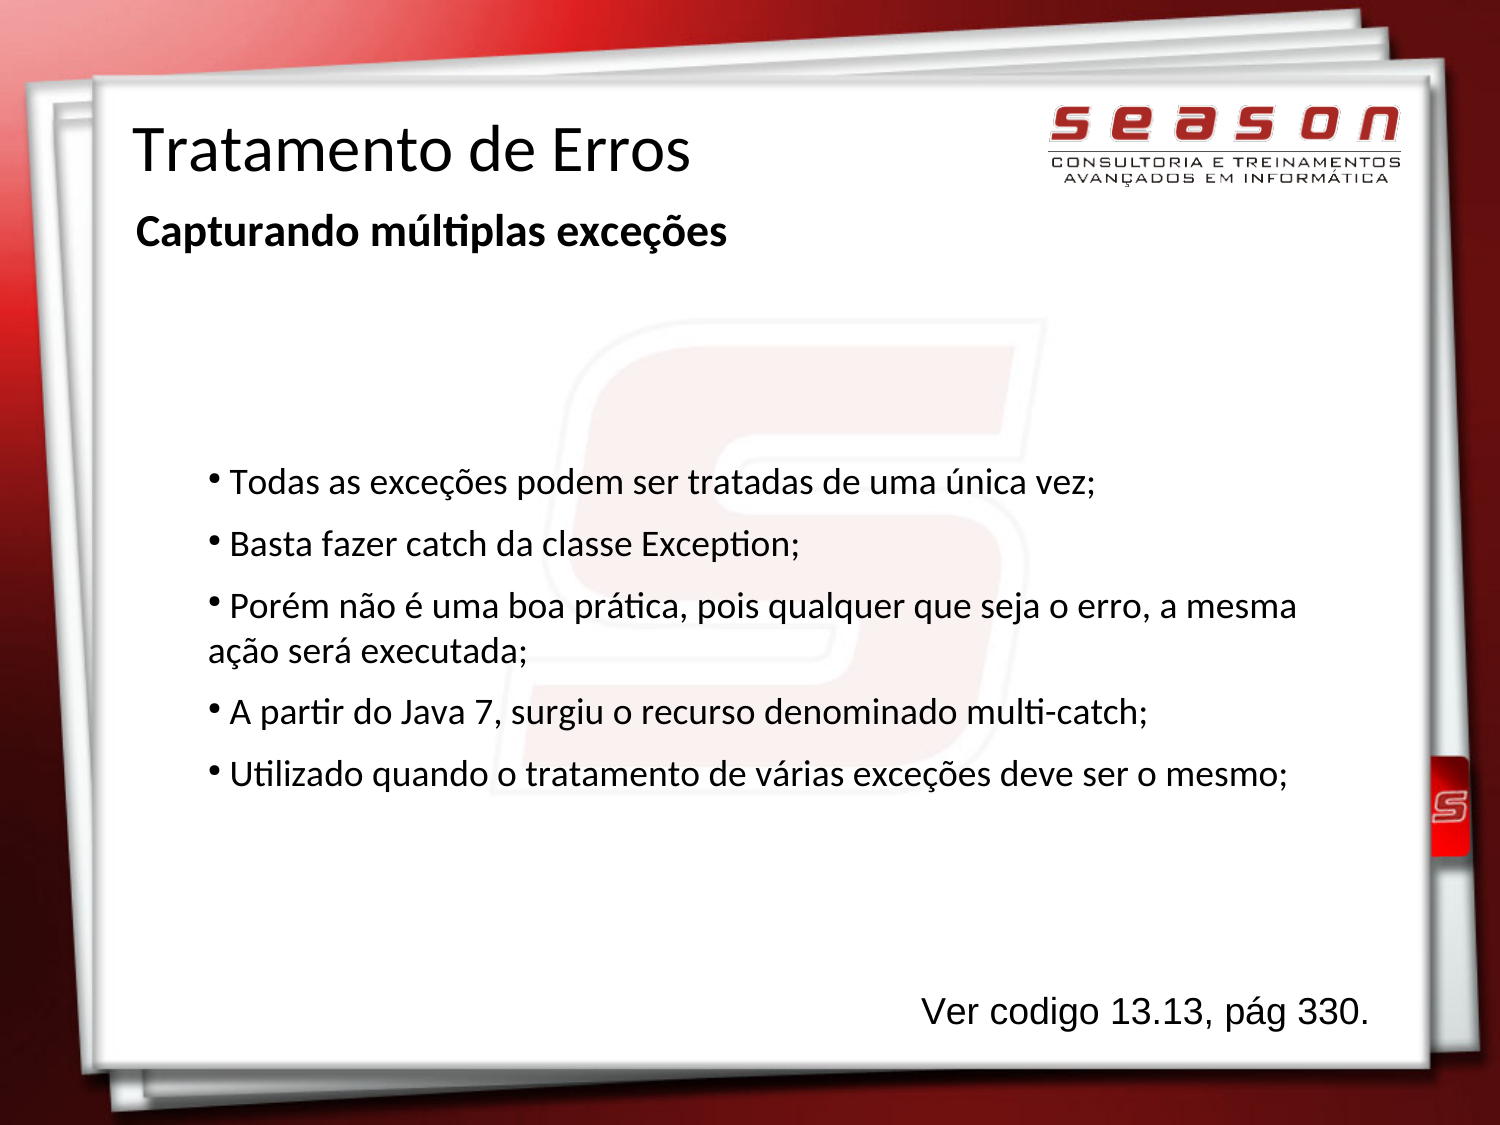

# Tratamento de Erros
Capturando múltiplas exceções
 Todas as exceções podem ser tratadas de uma única vez;
 Basta fazer catch da classe Exception;
 Porém não é uma boa prática, pois qualquer que seja o erro, a mesma ação será executada;
 A partir do Java 7, surgiu o recurso denominado multi-catch;
 Utilizado quando o tratamento de várias exceções deve ser o mesmo;
Ver codigo 13.13, pág 330.